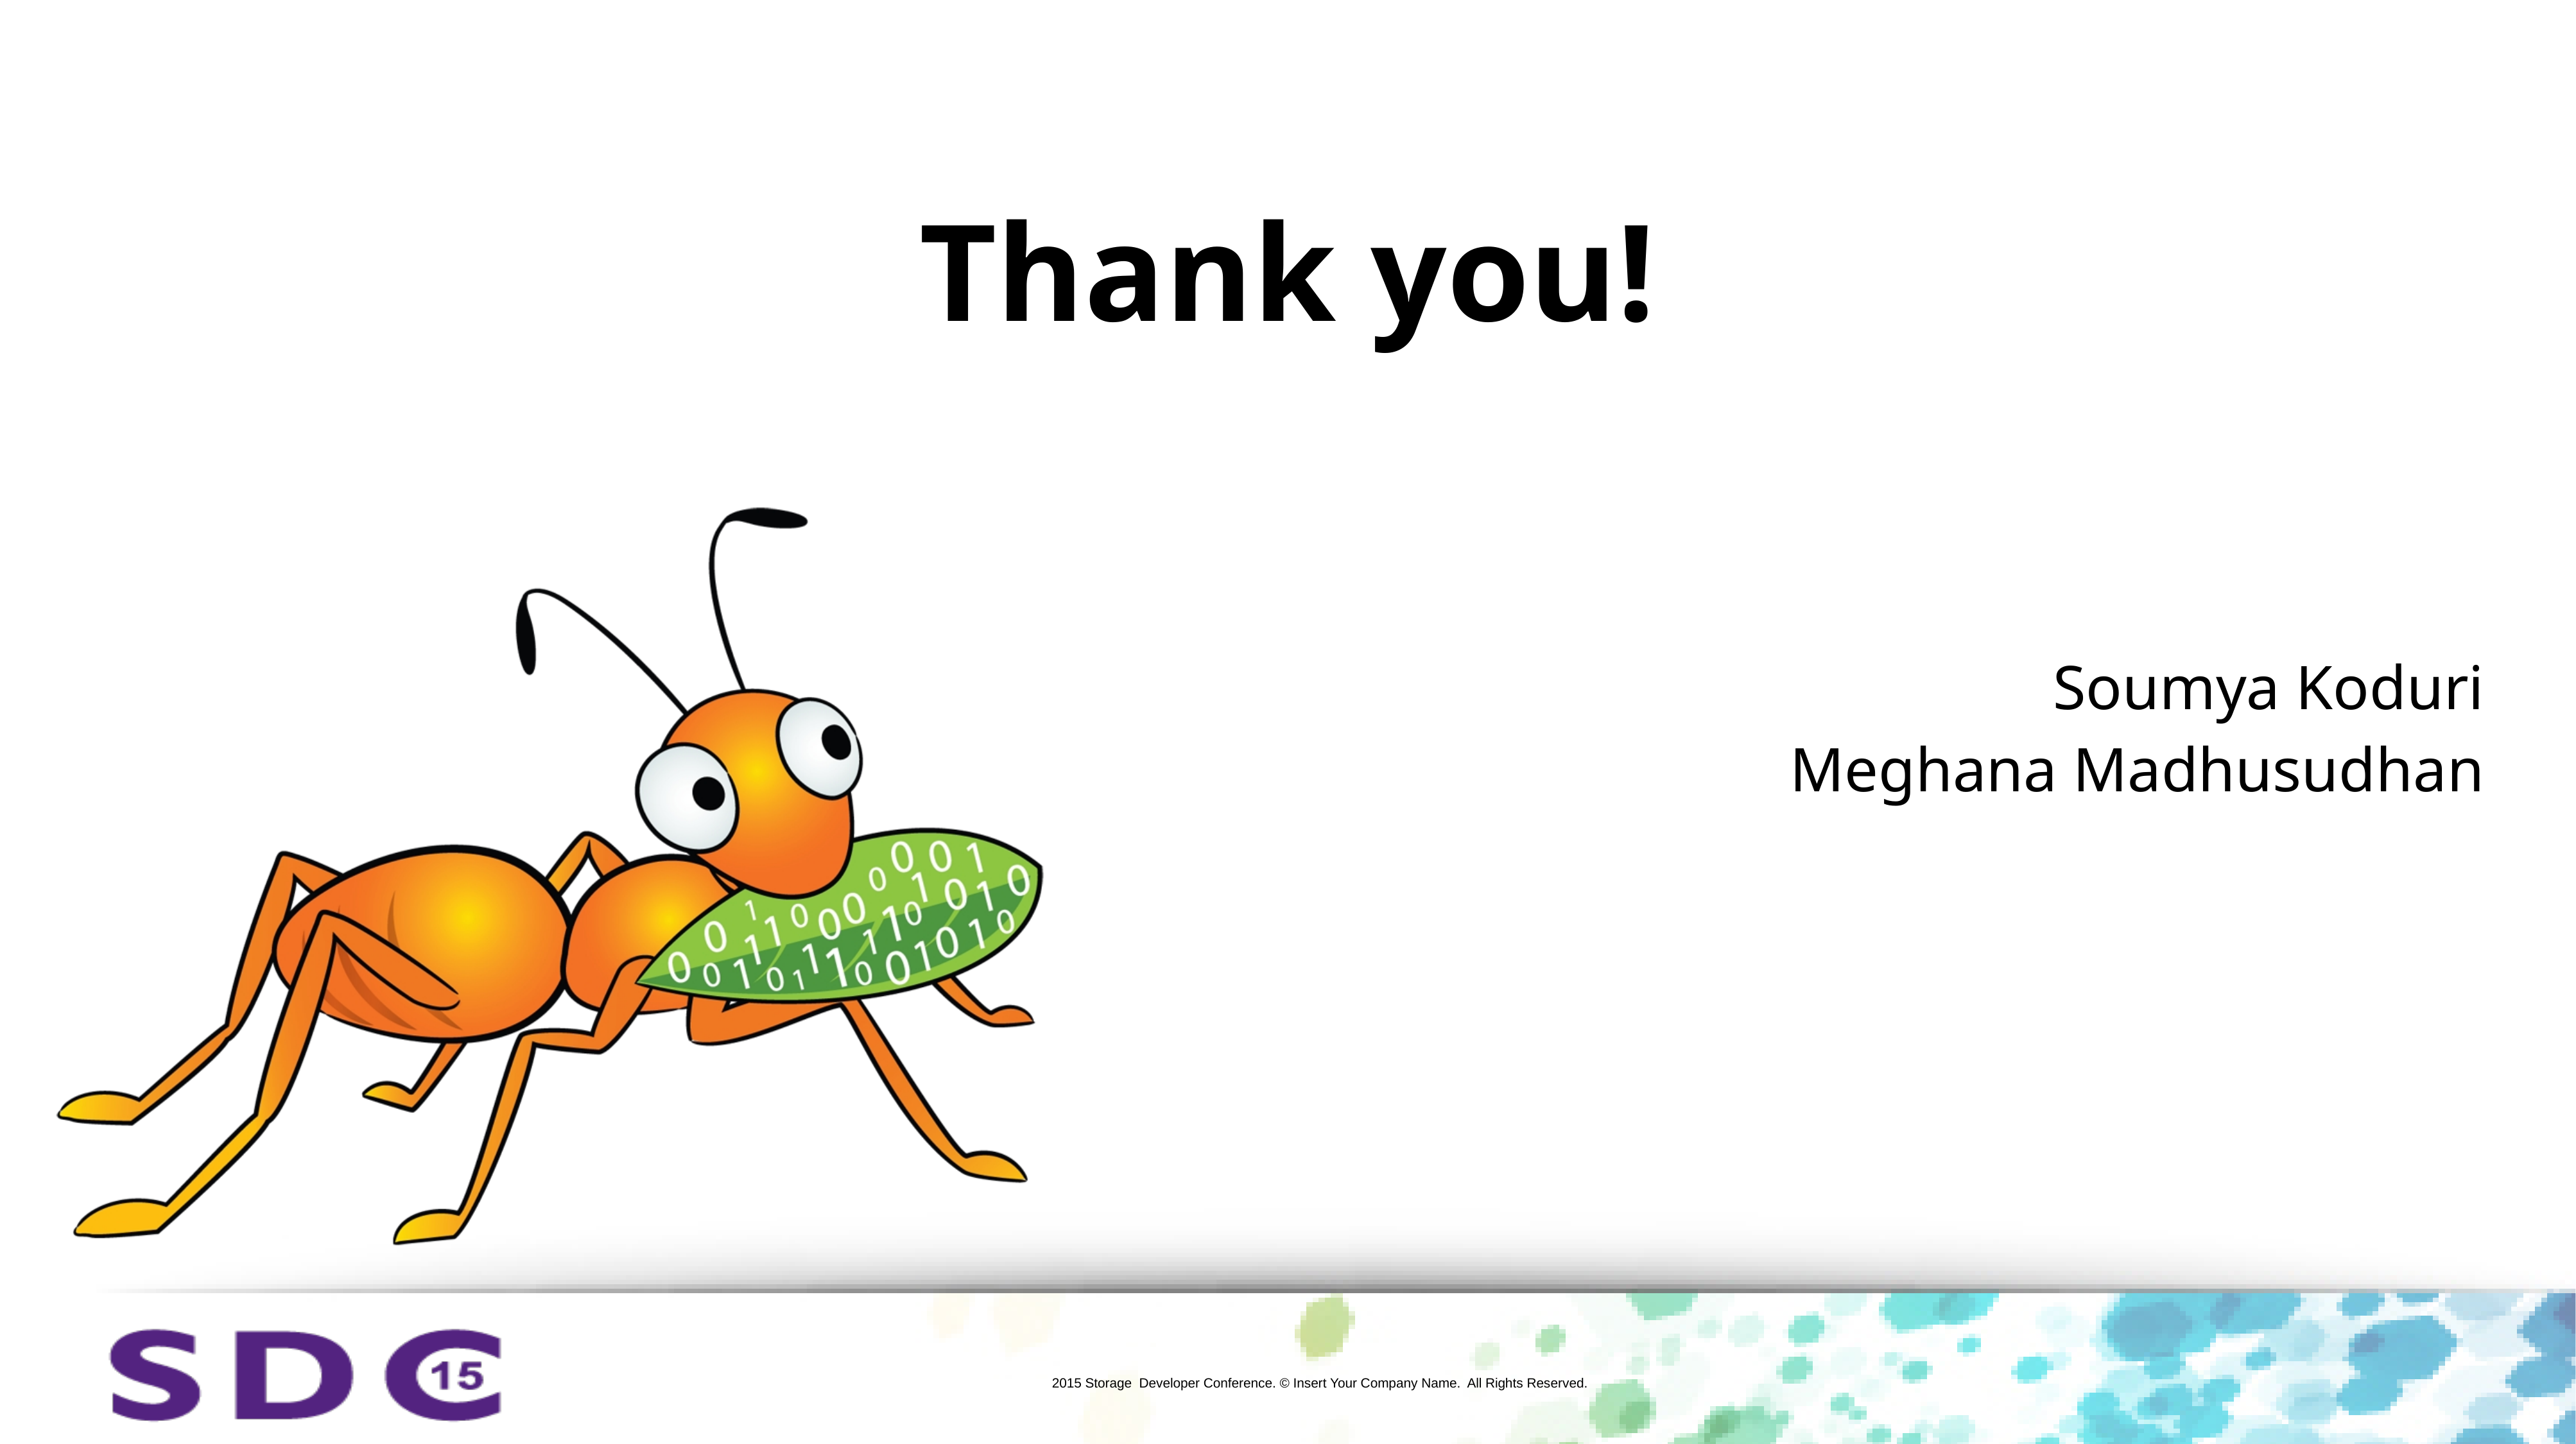

# Thank you!
Soumya Koduri
Meghana Madhusudhan